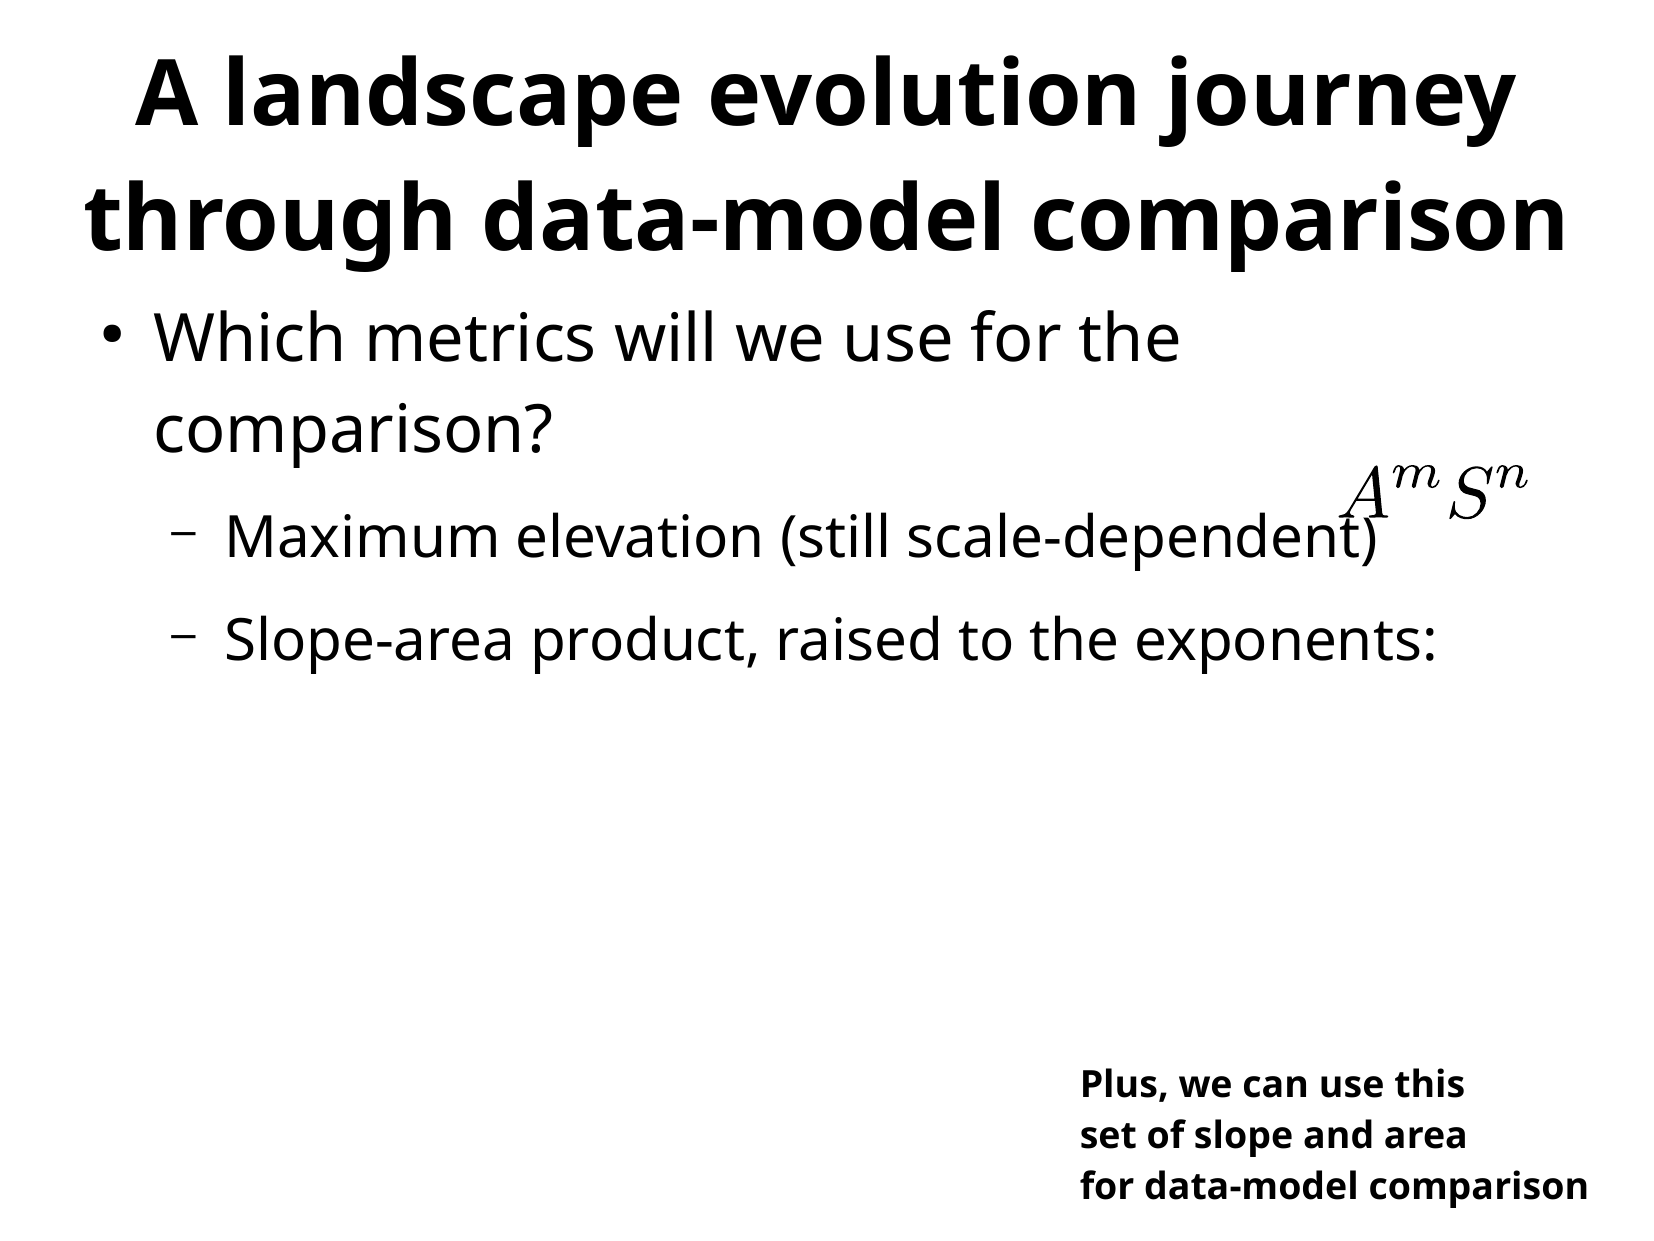

# A landscape evolution journey through data-model comparison
Which metrics will we use for the comparison?
Maximum elevation (still scale-dependent)
Slope-area product, raised to the exponents:
Plus, we can use this
set of slope and area
for data-model comparison